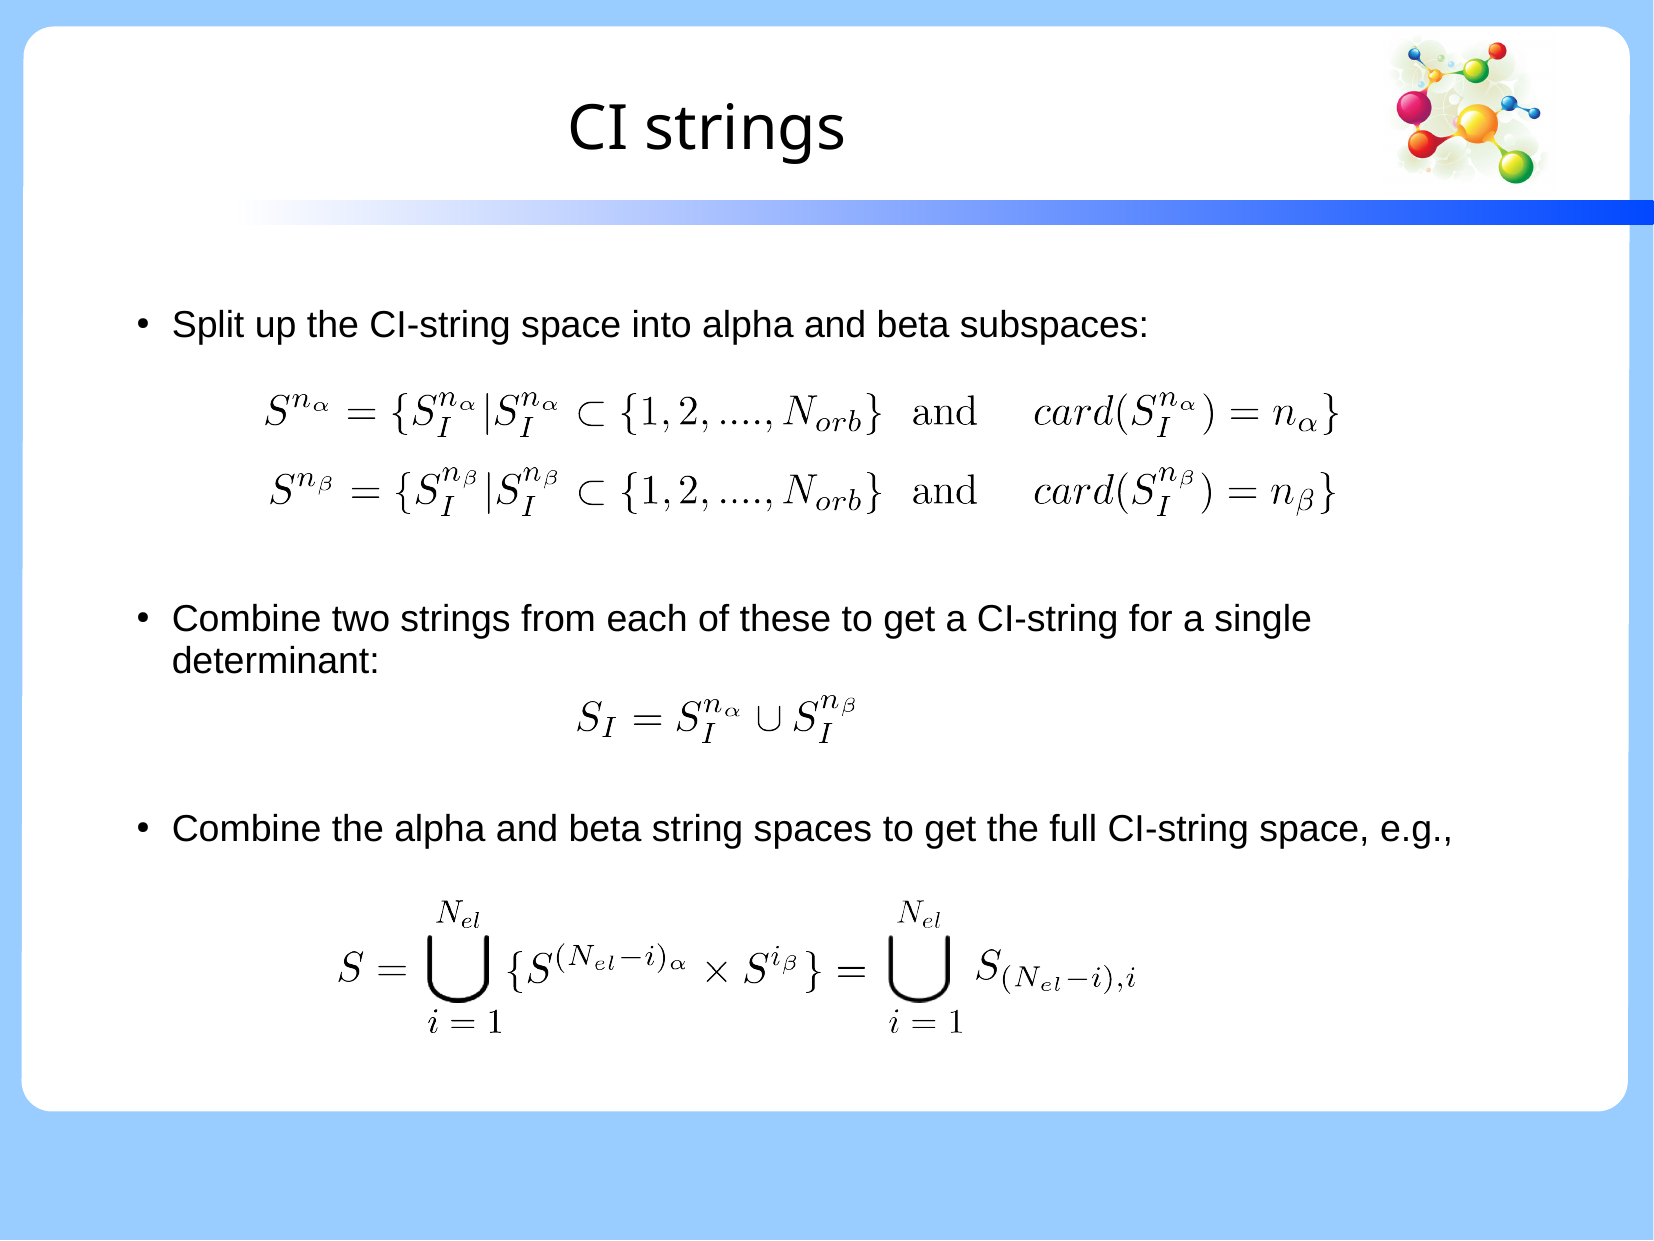

# CI strings
Split up the CI-string space into alpha and beta subspaces:
Combine two strings from each of these to get a CI-string for a single determinant:
Combine the alpha and beta string spaces to get the full CI-string space, e.g.,